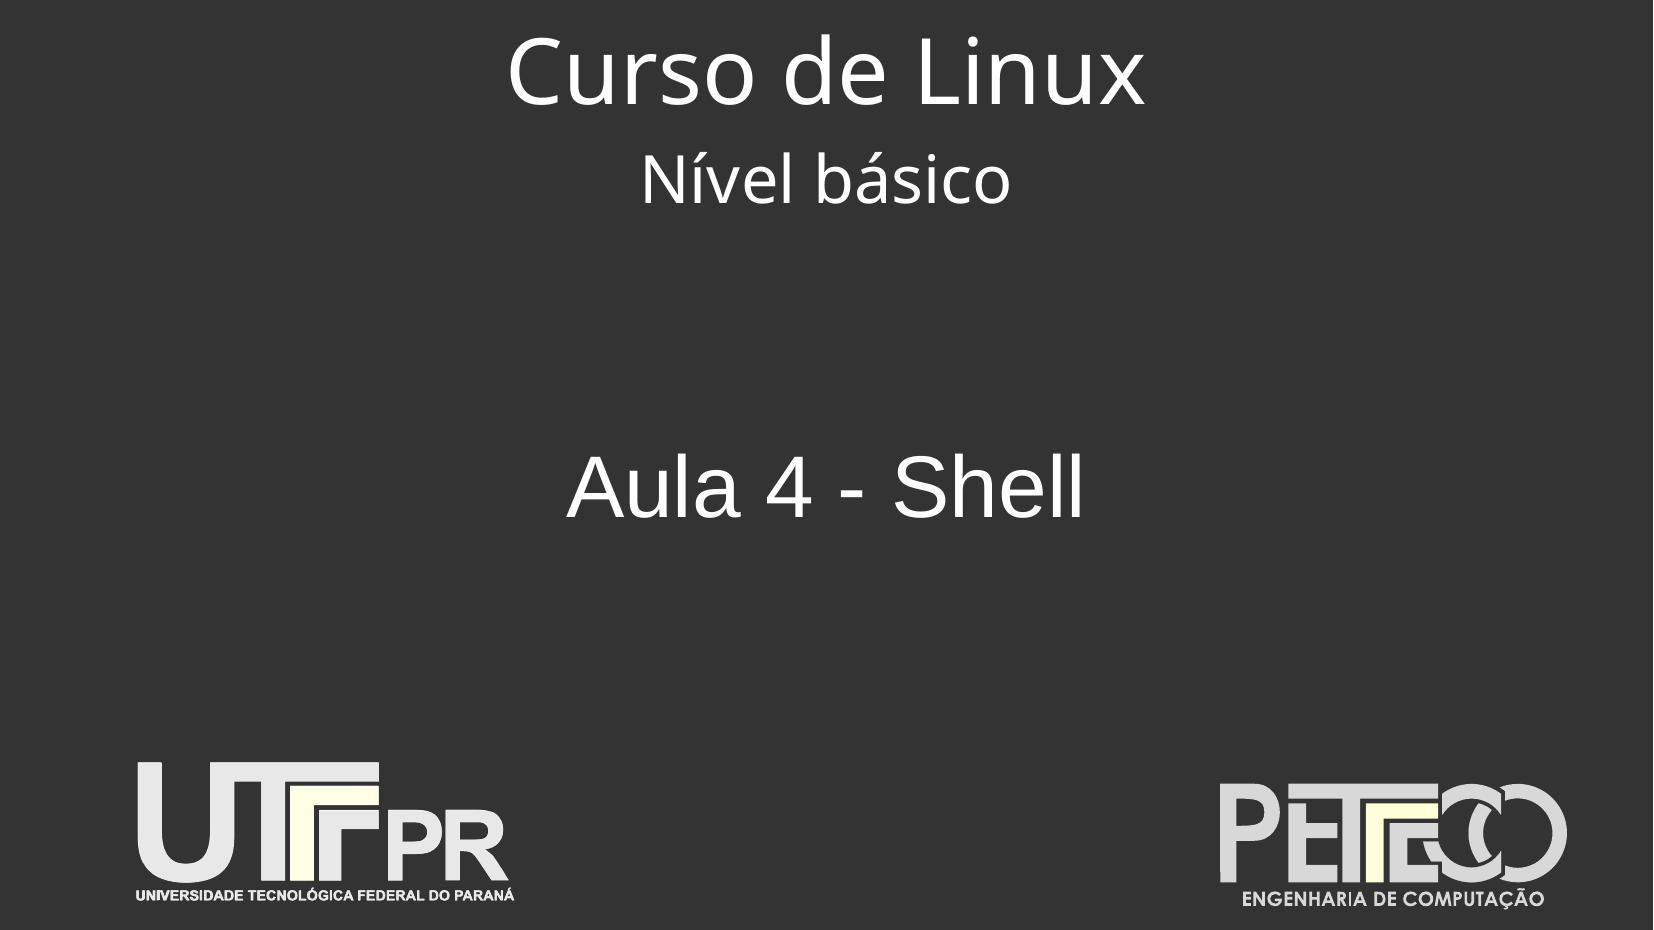

# Curso de Linux Nível básico
Aula 4 - Shell